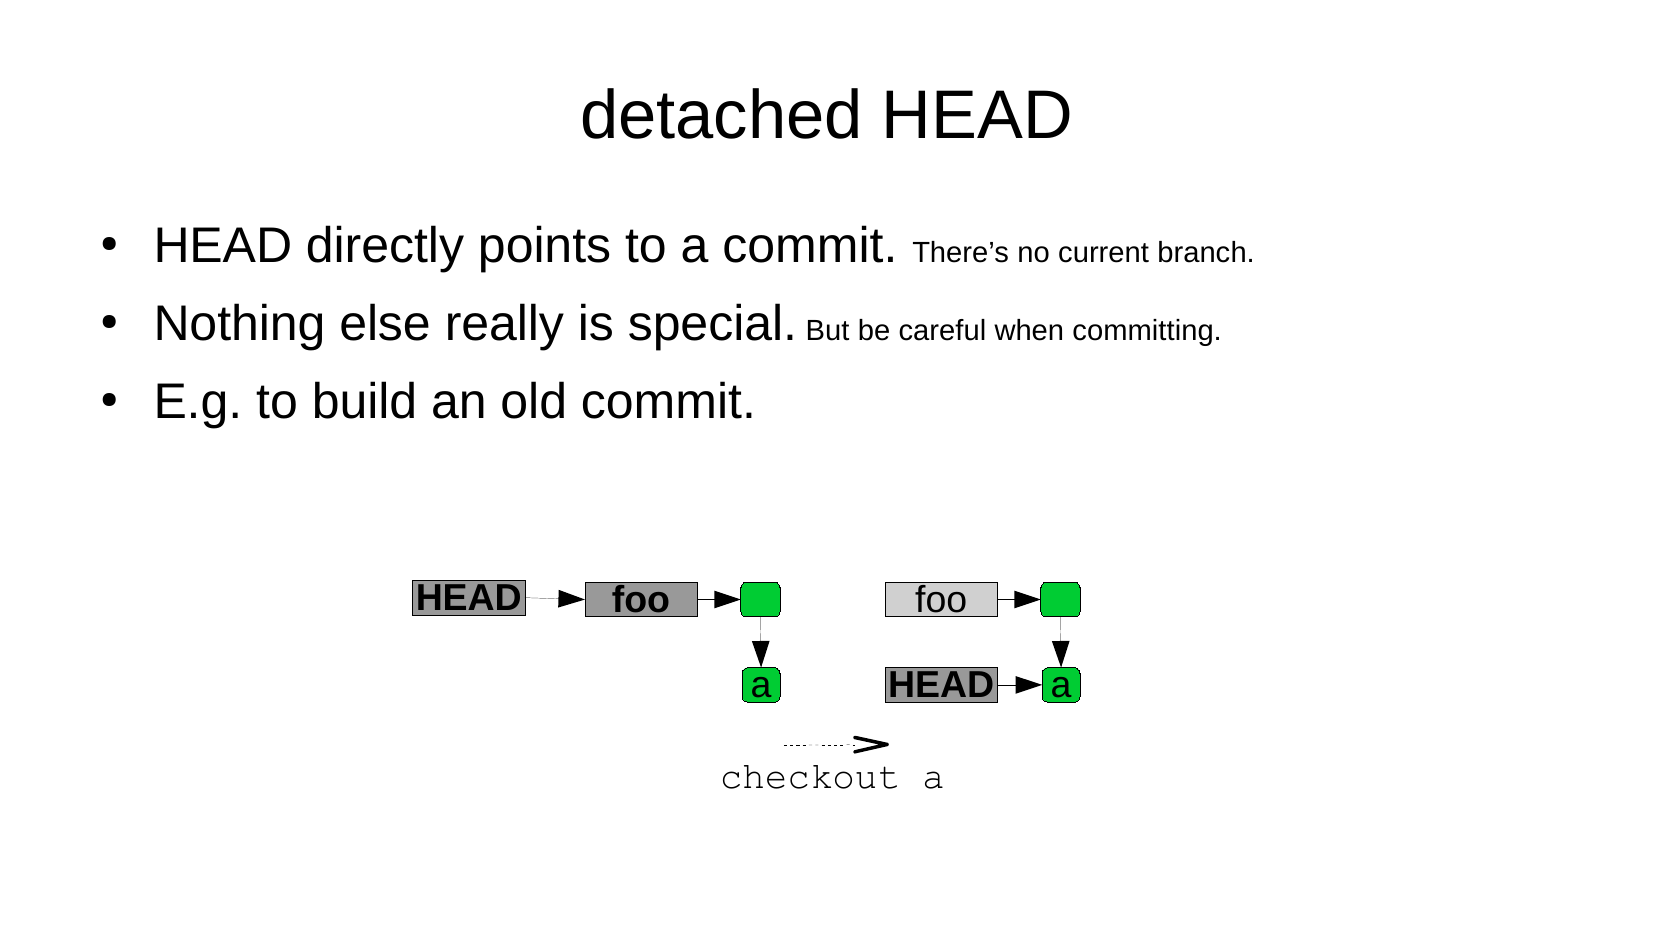

# detached HEAD
HEAD directly points to a commit. There’s no current branch.
Nothing else really is special. But be careful when committing.
E.g. to build an old commit.
HEAD
foo
foo
a
a
HEAD
checkout a